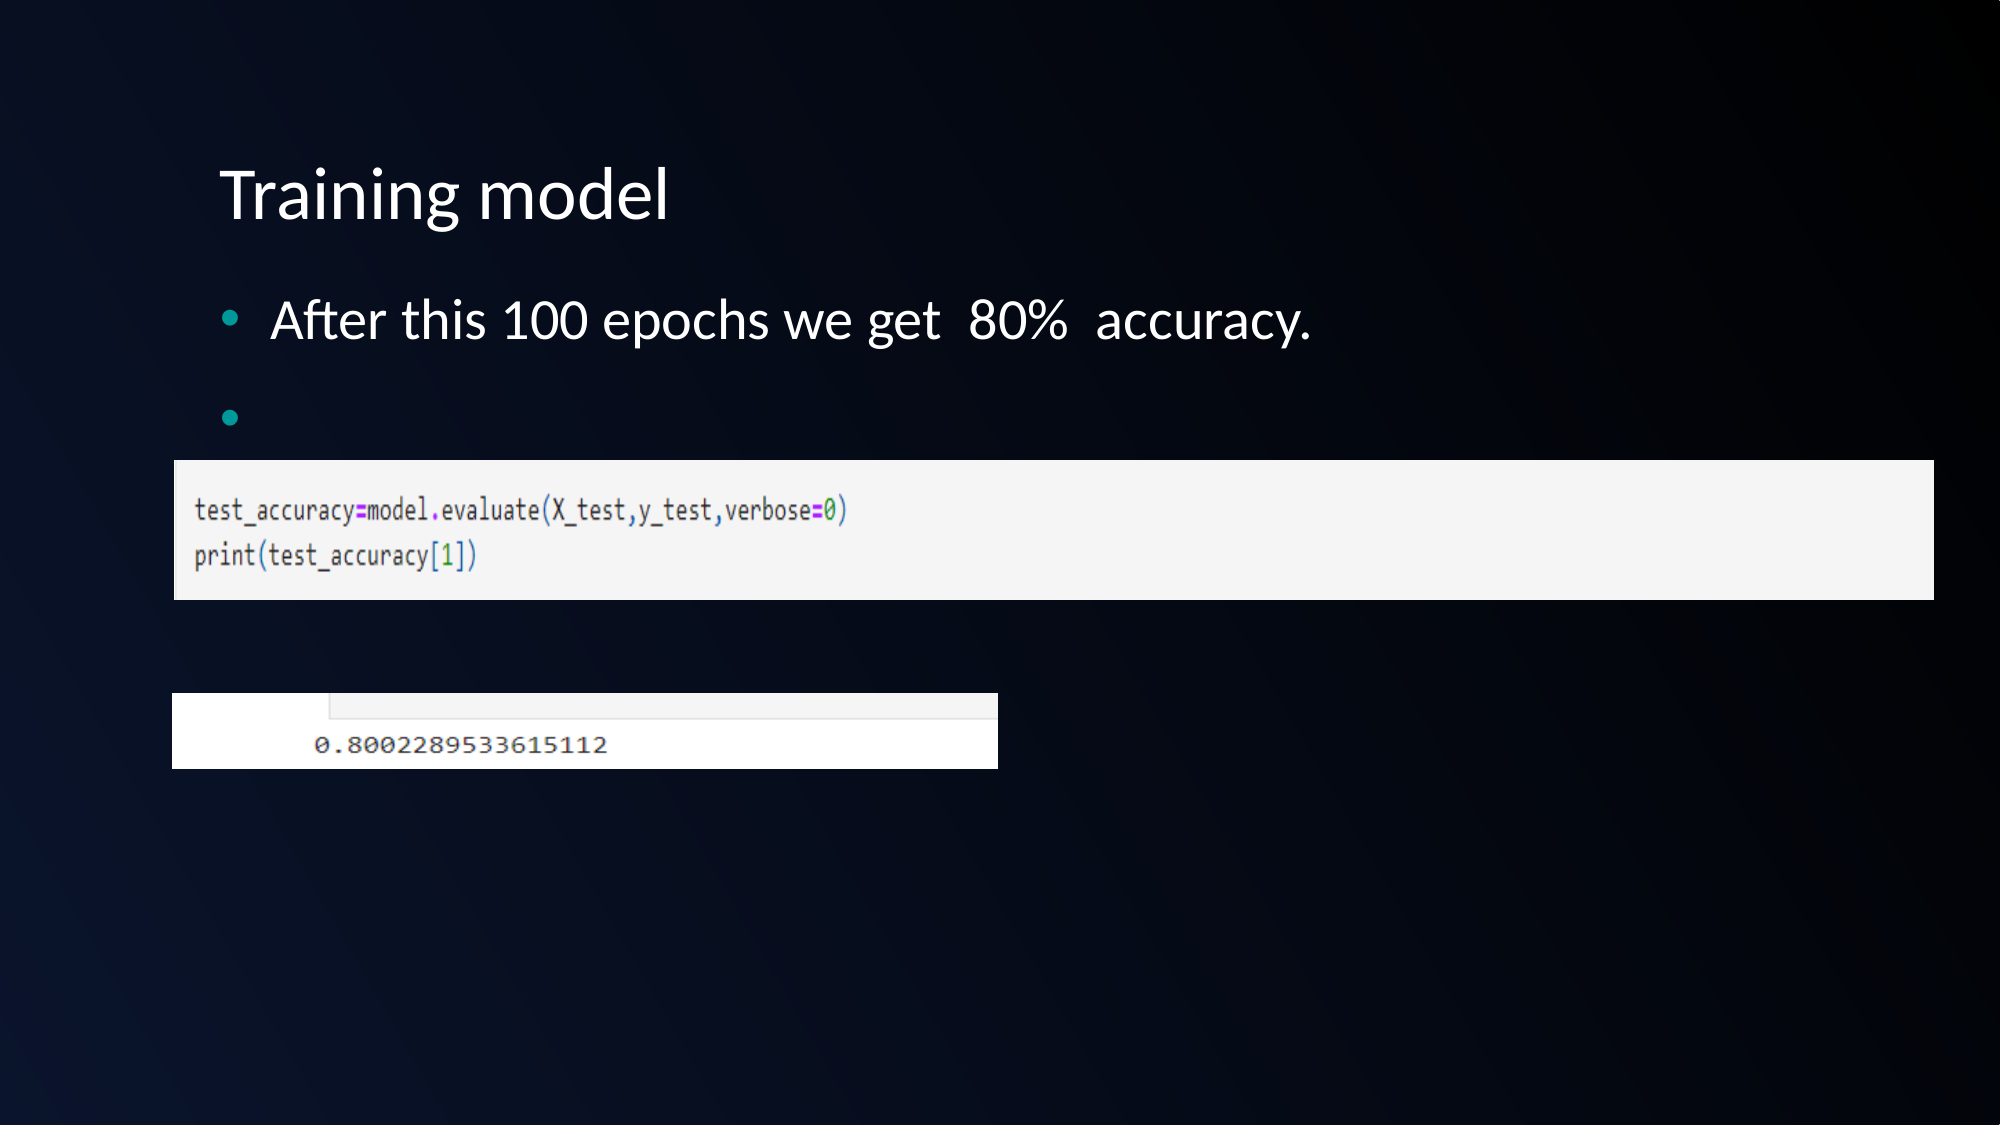

# Training model
After this 100 epochs we get 80% accuracy.